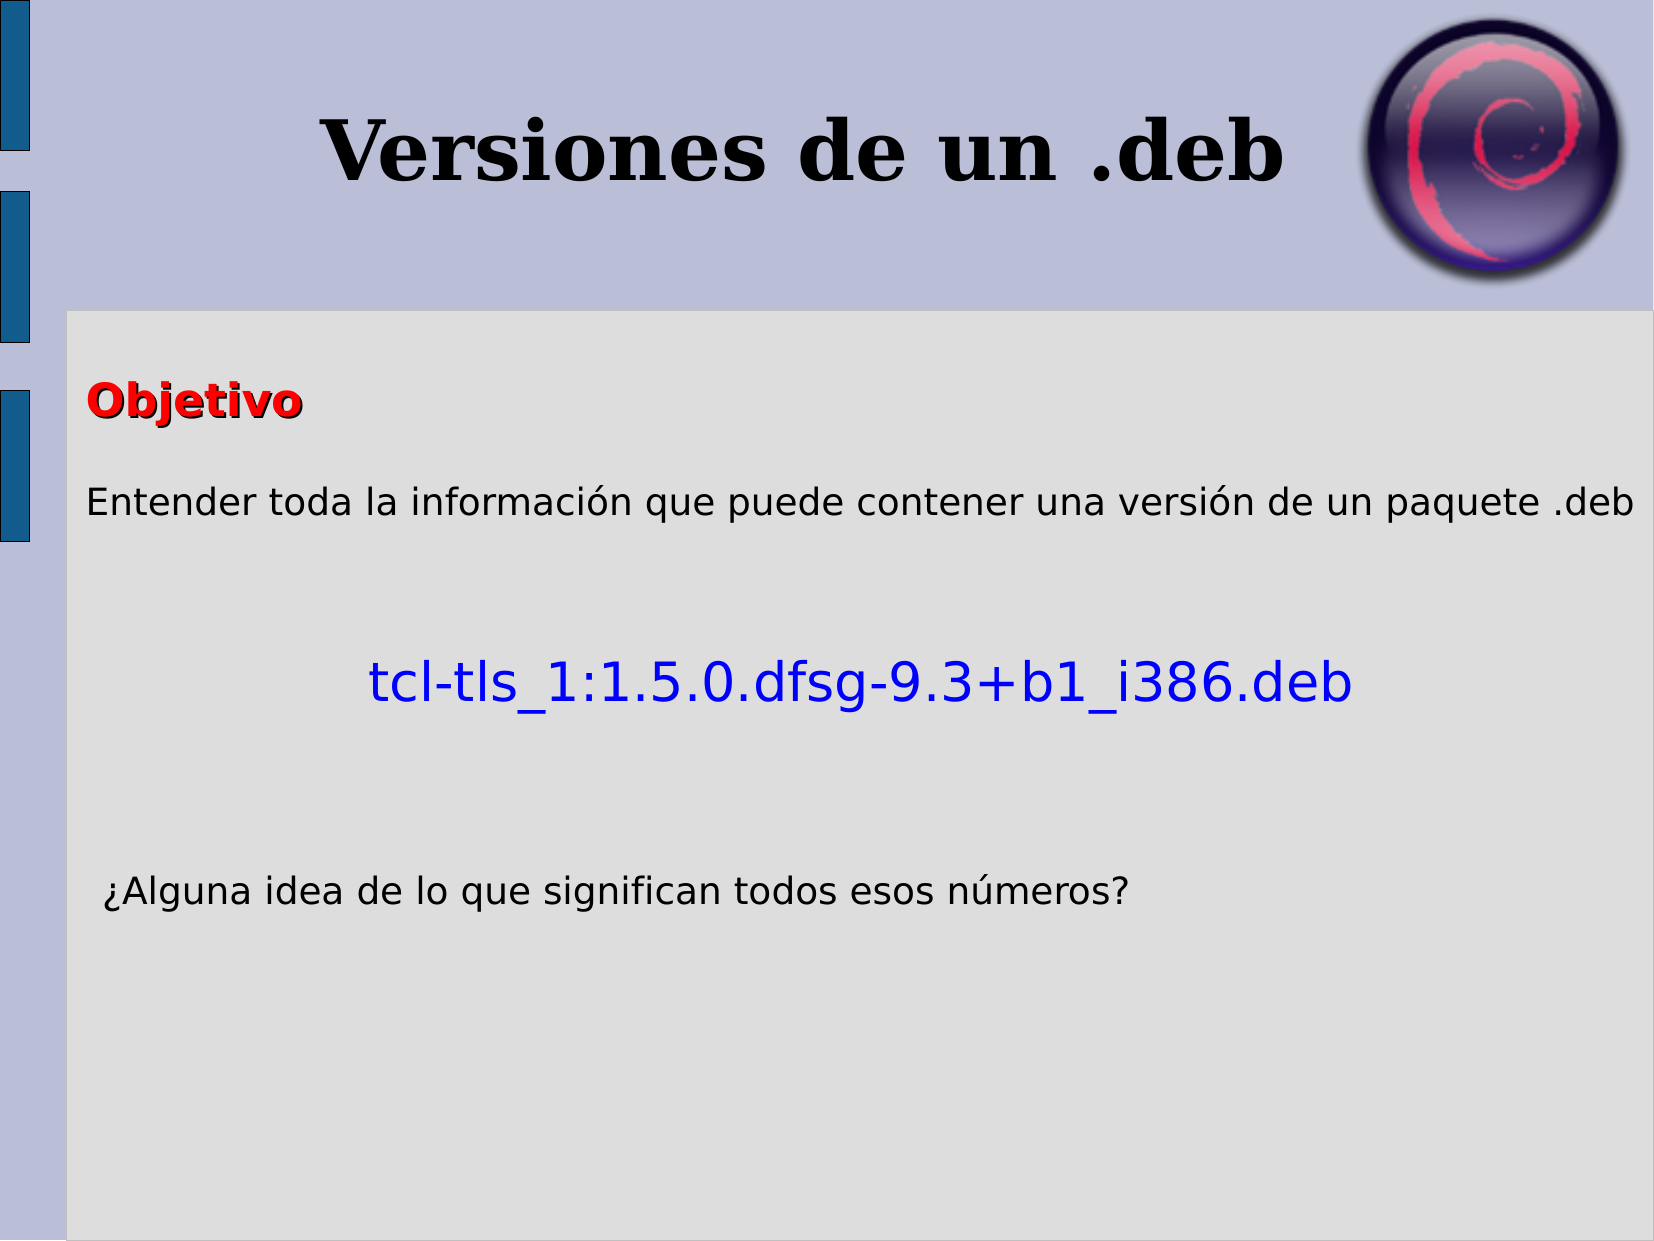

Versiones de un .deb
Objetivo
Entender toda la información que puede contener una versión de un paquete .deb
tcl-tls_1:1.5.0.dfsg-9.3+b1_i386.deb
¿Alguna idea de lo que significan todos esos números?